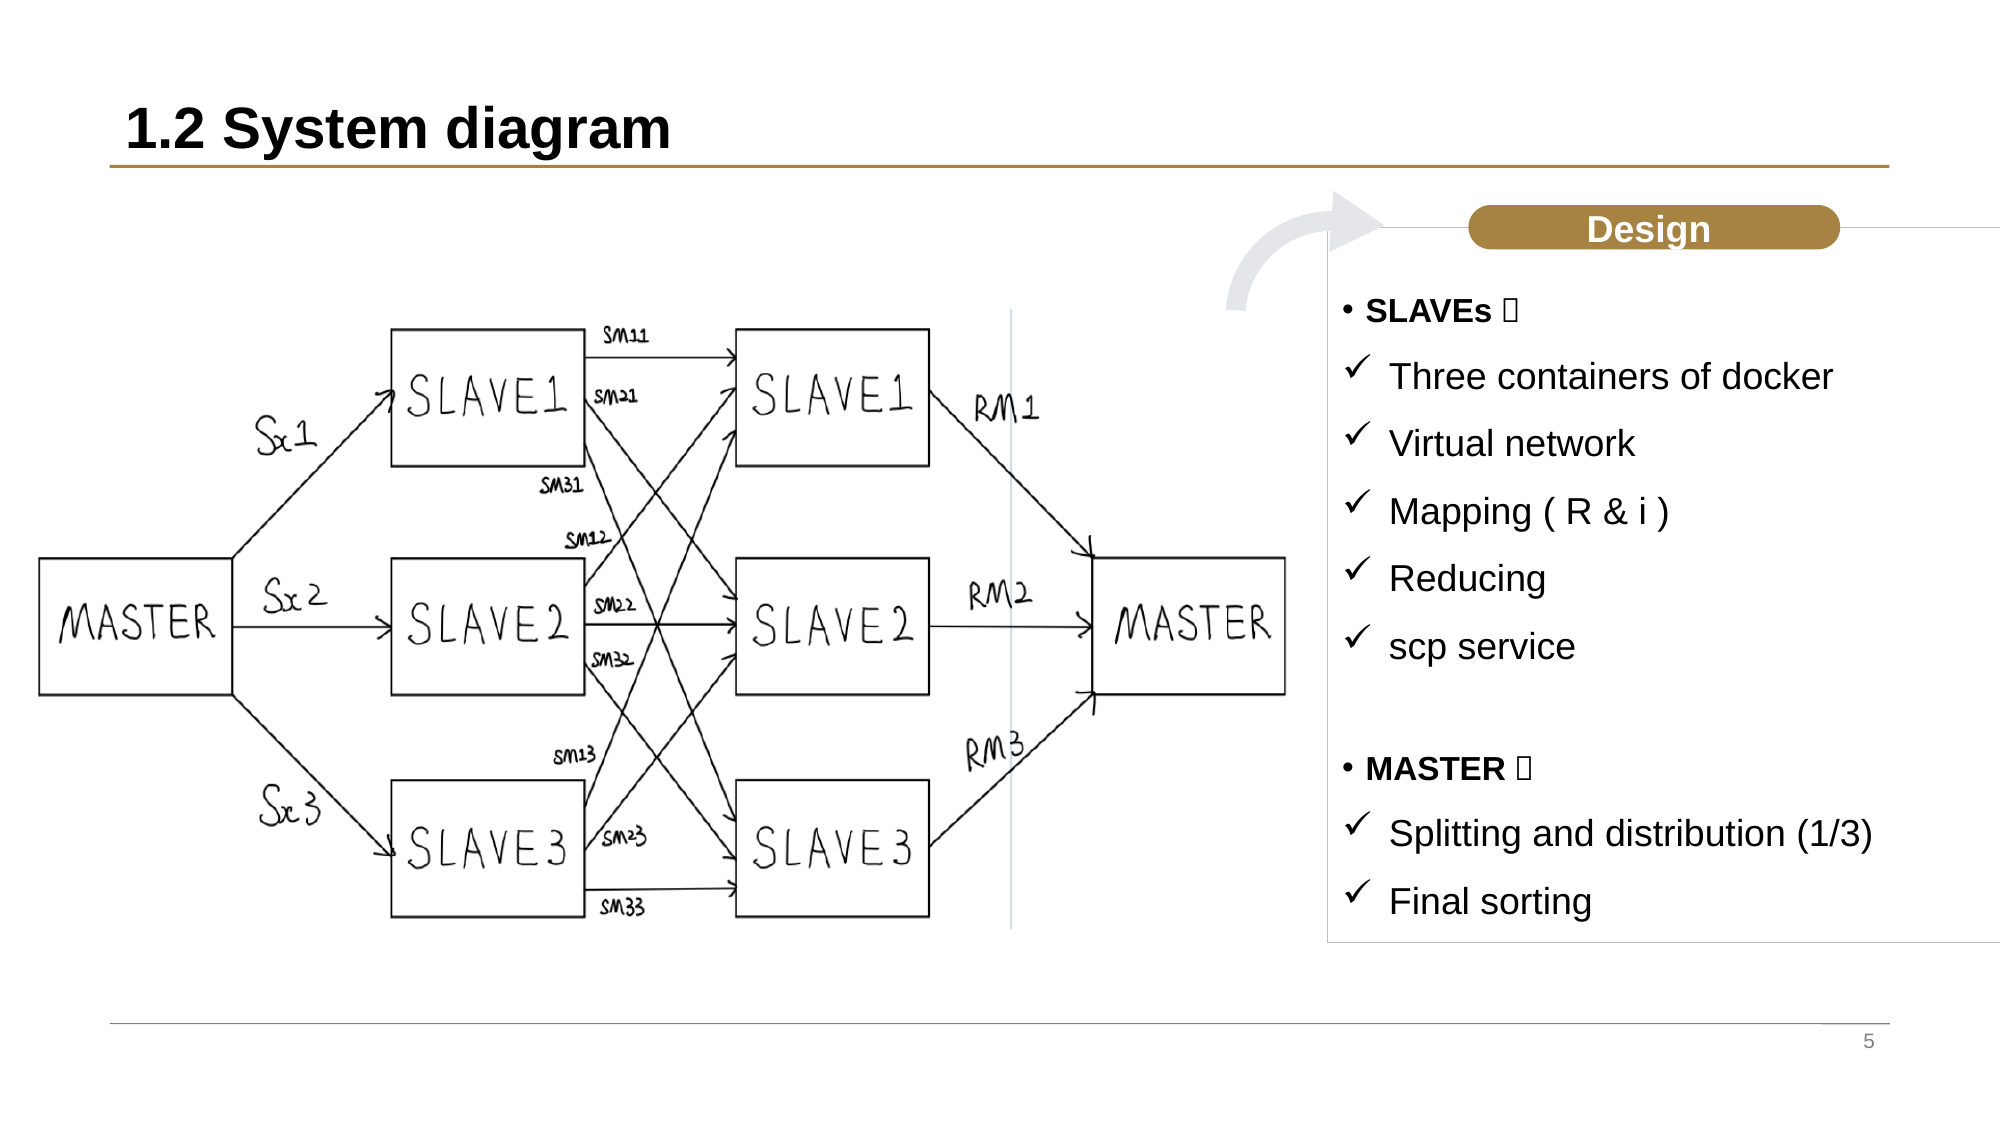

# 1.2 System diagram
Design
SLAVEs：
Three containers of docker
Virtual network
Mapping ( R & i )
Reducing
scp service
MASTER：
Splitting and distribution (1/3)
Final sorting
4